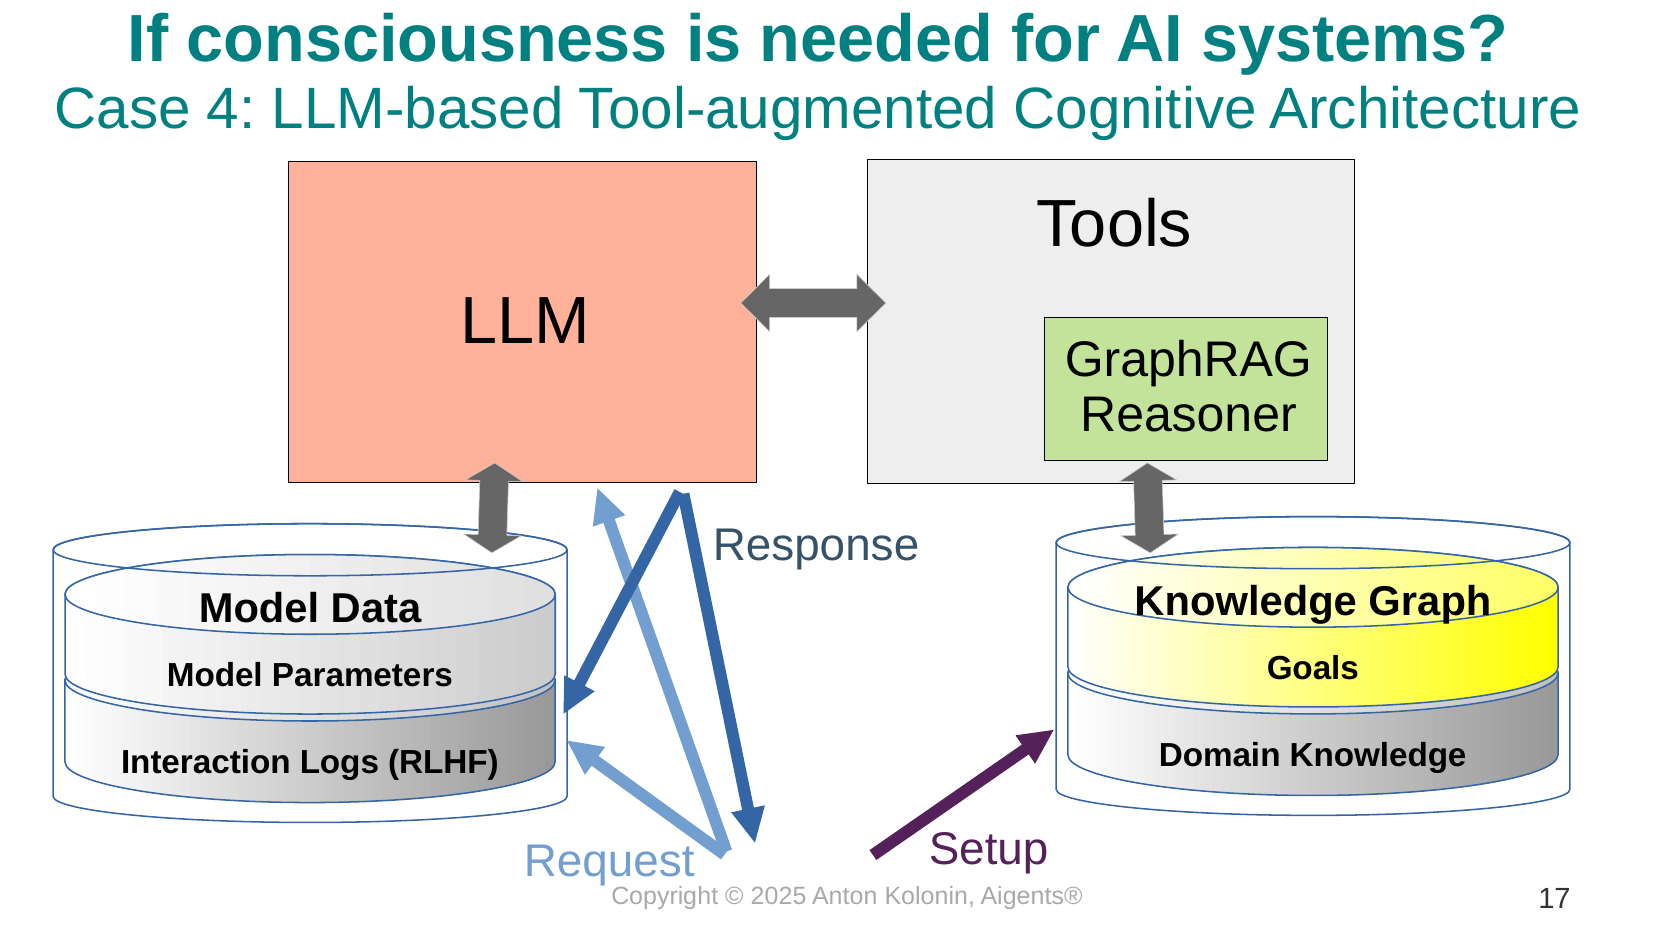

If consciousness is needed for AI systems?
Case 4: LLM-based Tool-augmented Cognitive Architecture
Tools
LLM
GraphRAG
Reasoner
Response
Knowledge Graph
Model Data
Goals
Domain Knowledge
Model Parameters
Interaction Logs (RLHF)
Setup
Request
Copyright © 2025 Anton Kolonin, Aigents®
17